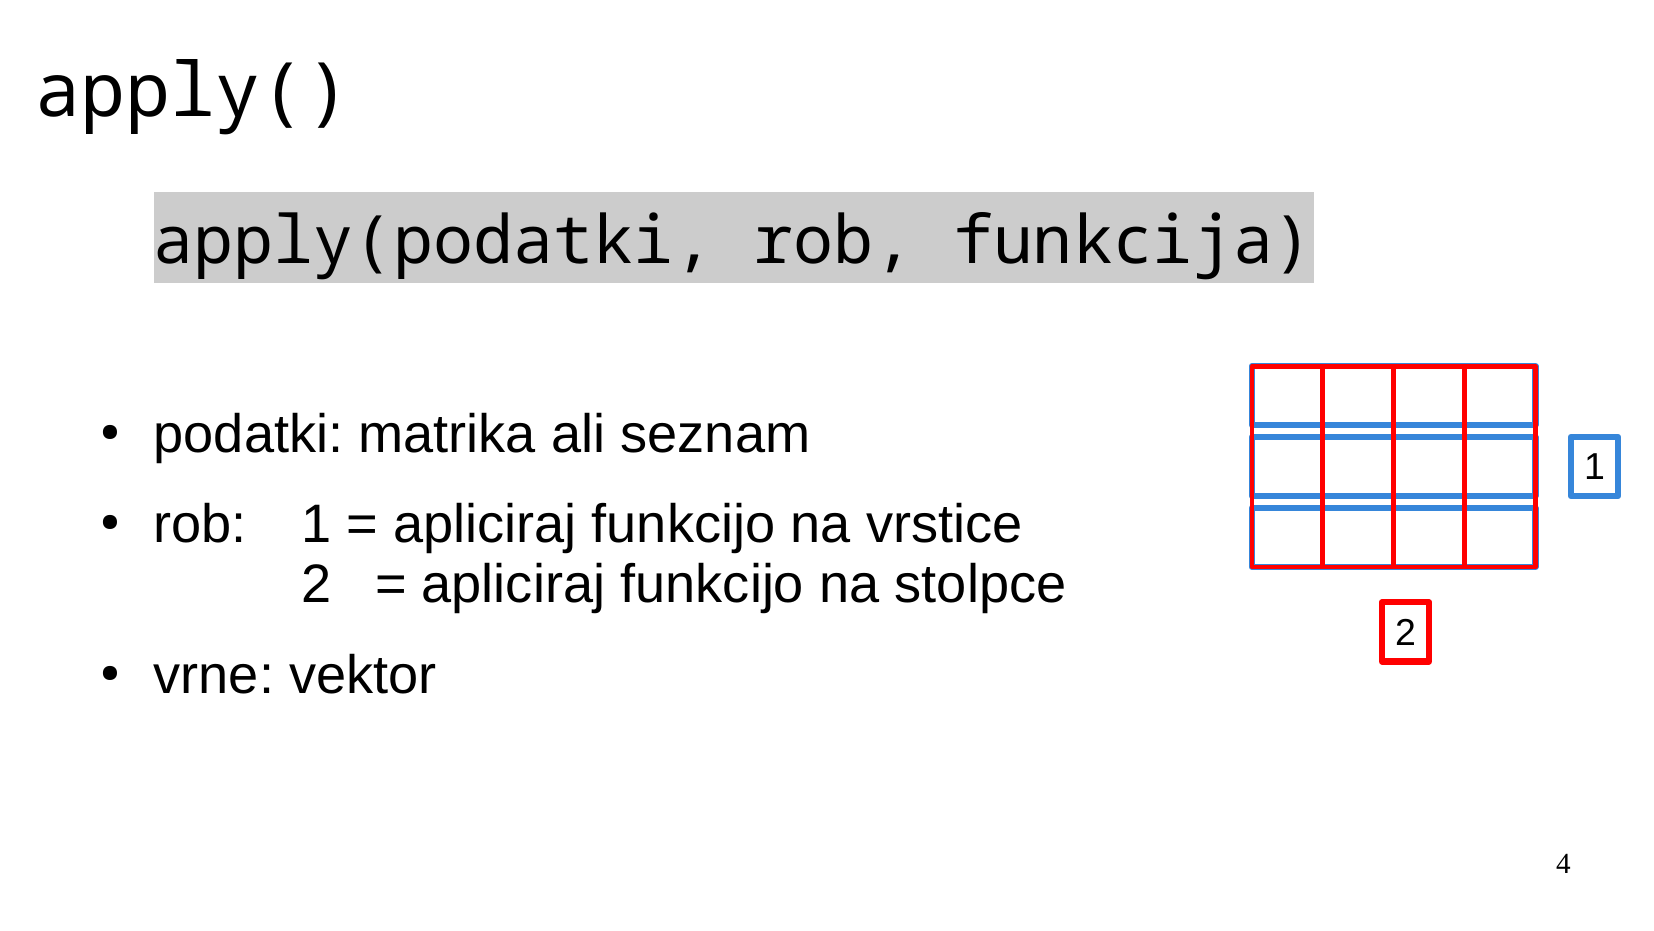

# apply()
apply(podatki, rob, funkcija)
podatki: matrika ali seznam
rob: 	1 = apliciraj funkcijo na vrstice
		2	= apliciraj funkcijo na stolpce
vrne: vektor
1
2
4